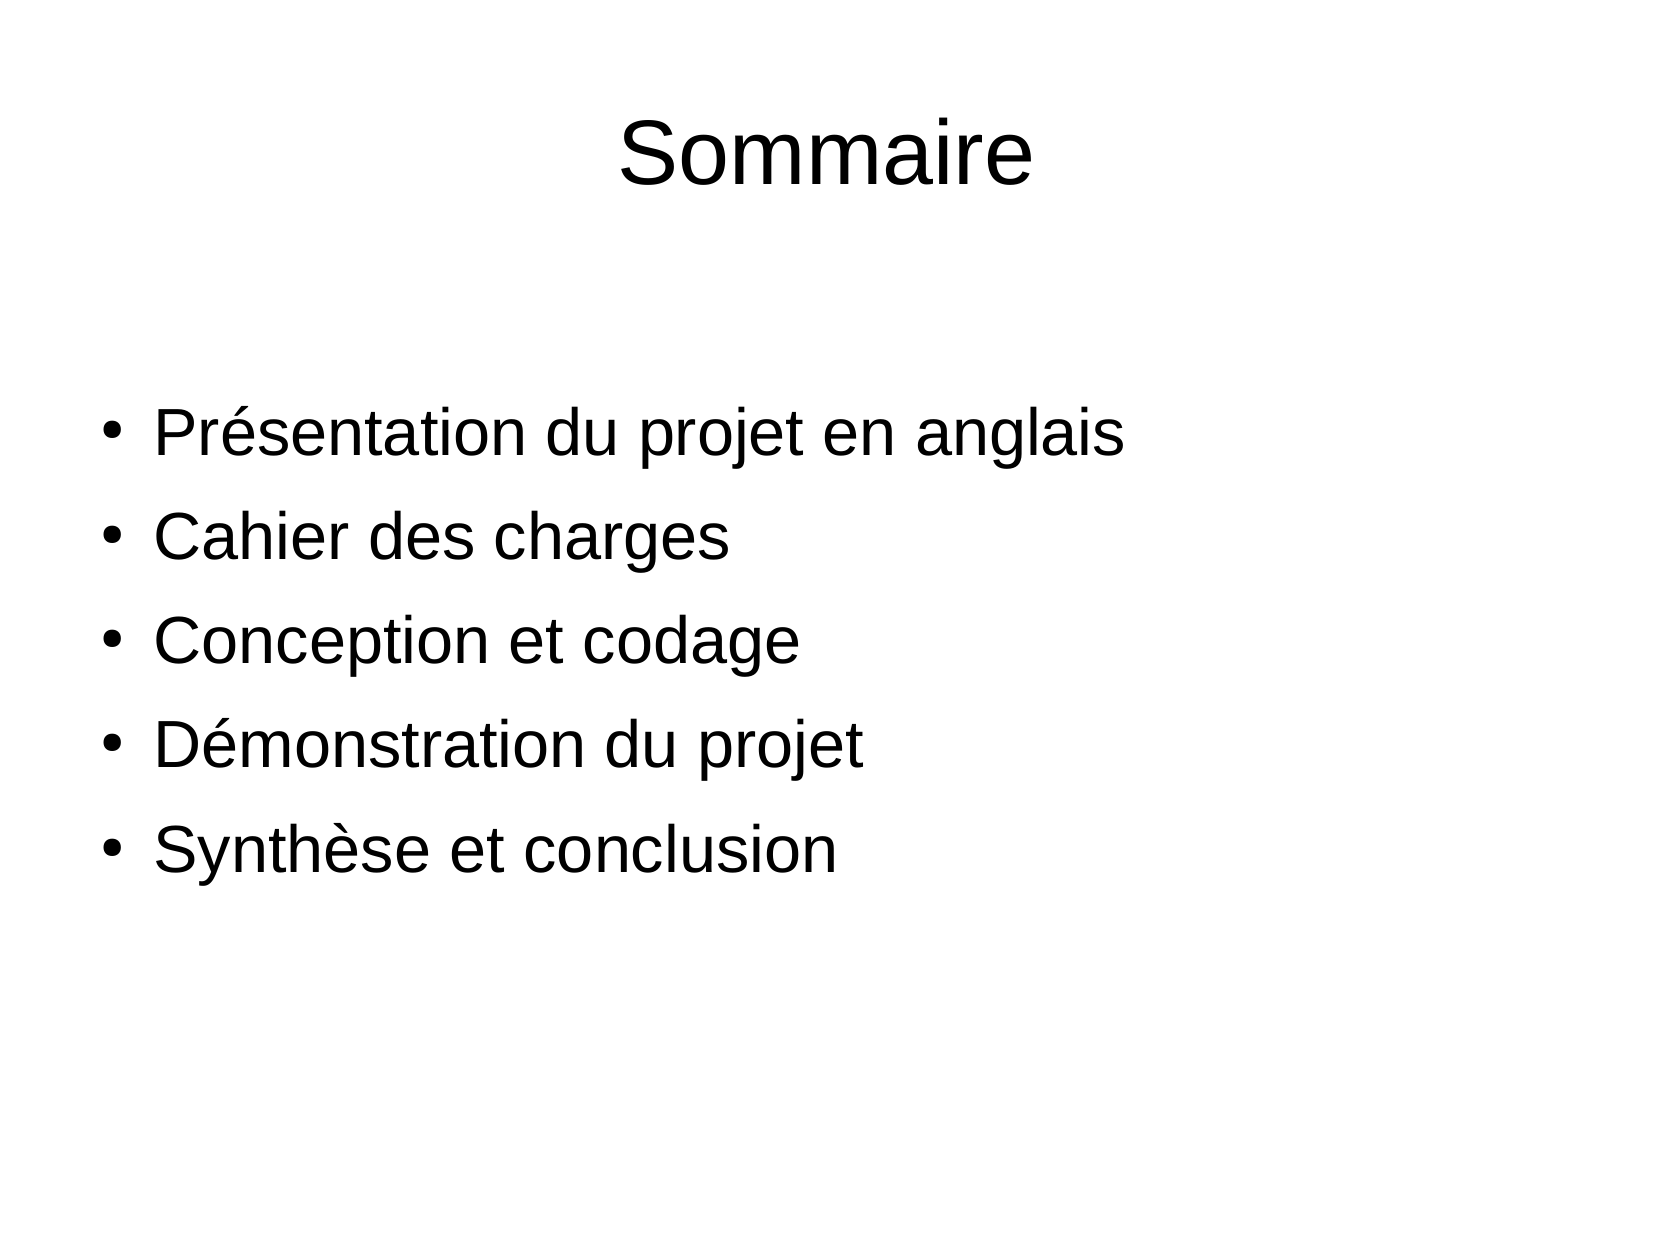

# Sommaire
Présentation du projet en anglais
Cahier des charges
Conception et codage
Démonstration du projet
Synthèse et conclusion